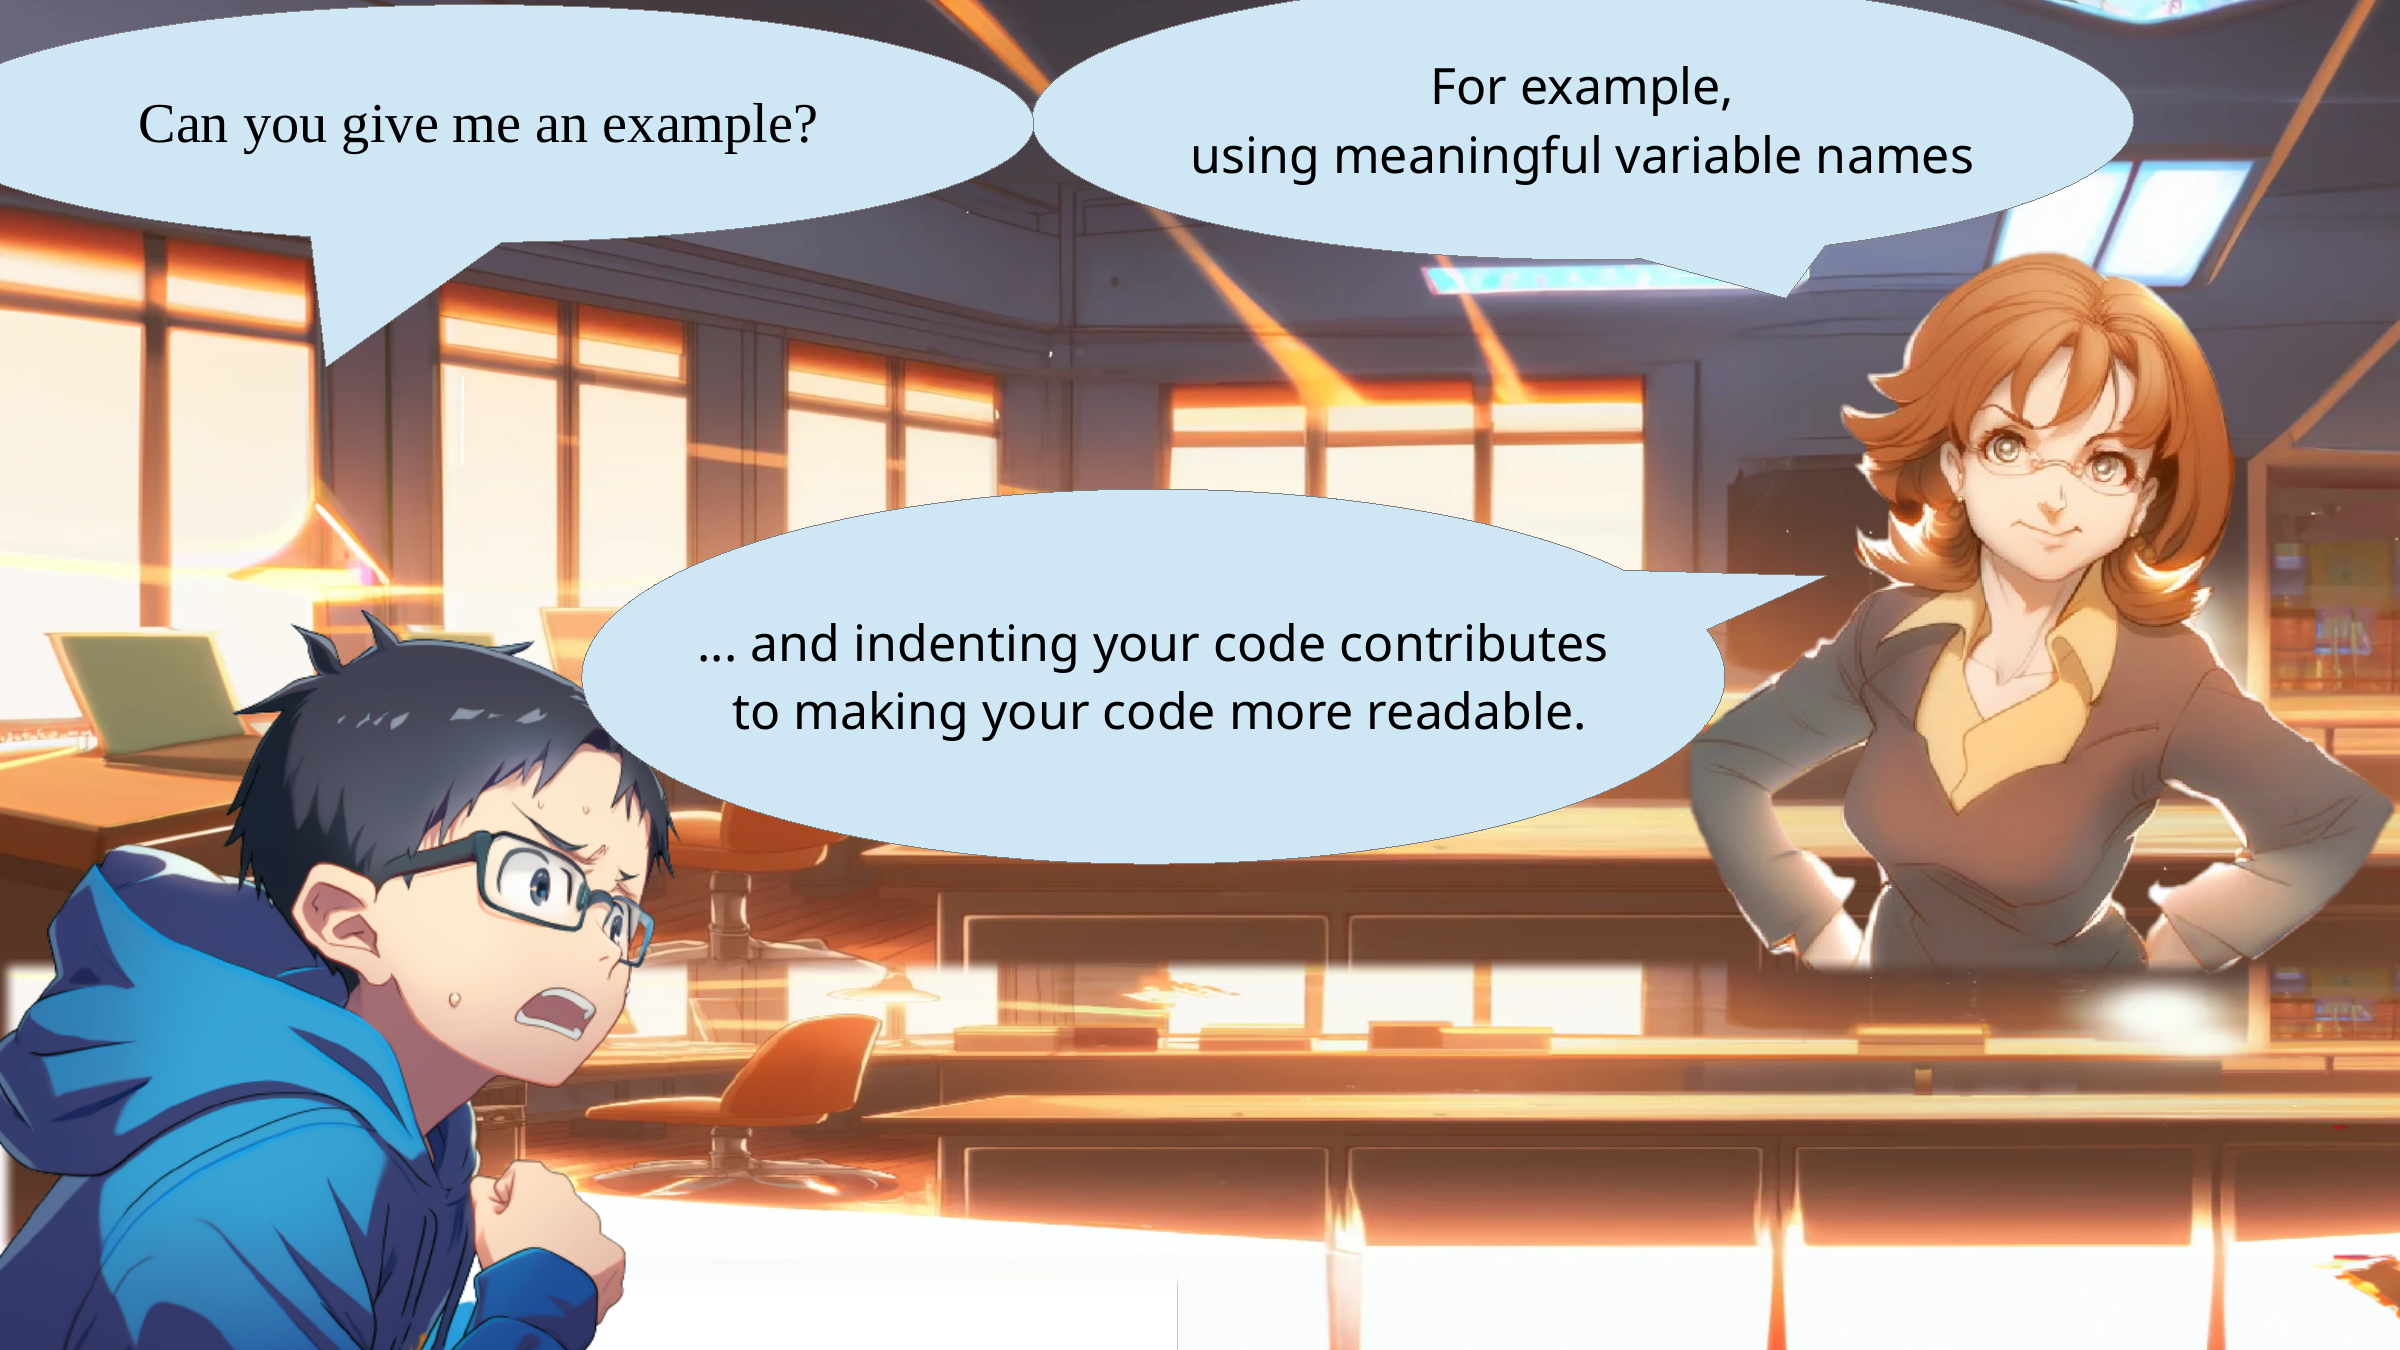

For example,
using meaningful variable names
Can you give me an example?
... and indenting your code contributes
 to making your code more readable.